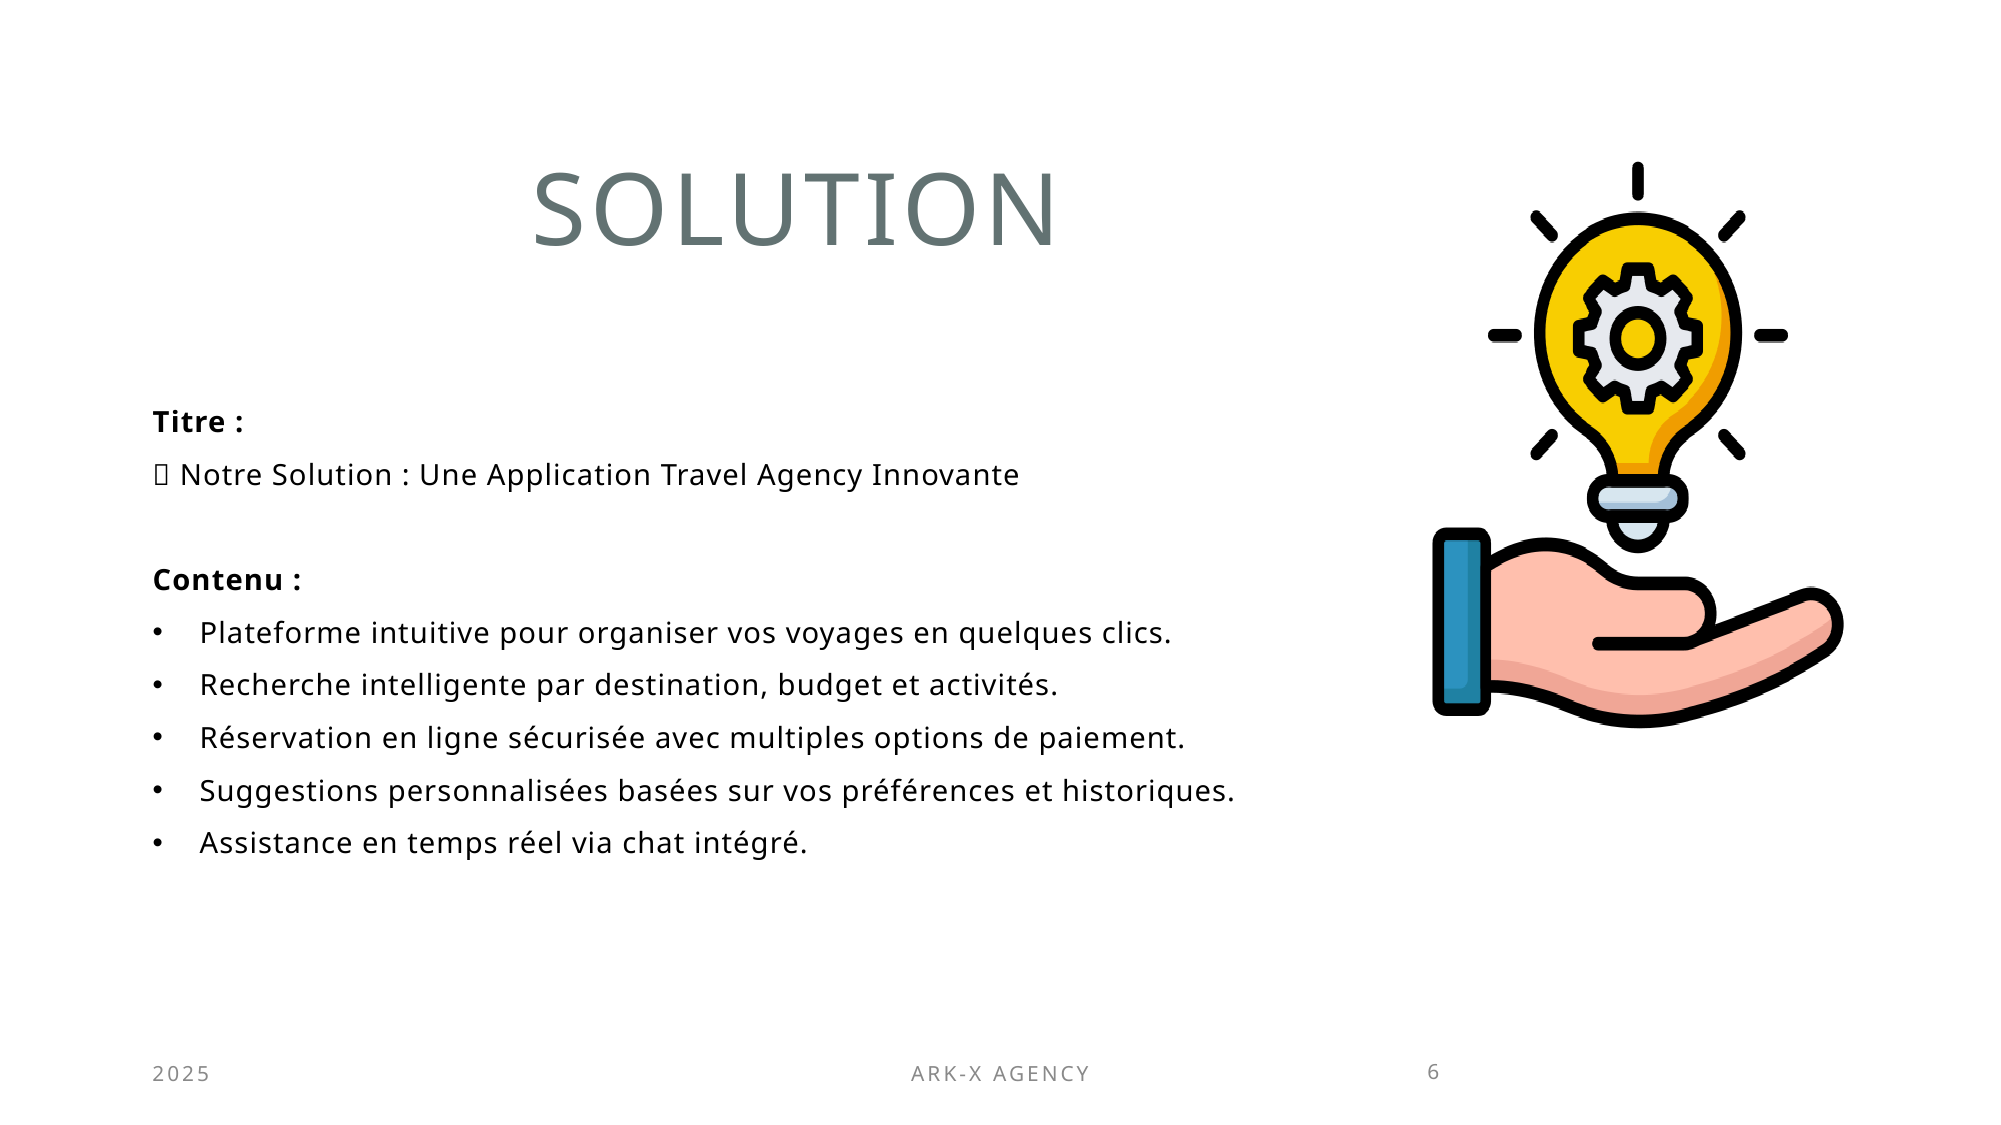

# Solution
Titre :
💡 Notre Solution : Une Application Travel Agency Innovante
Contenu :
Plateforme intuitive pour organiser vos voyages en quelques clics.
Recherche intelligente par destination, budget et activités.
Réservation en ligne sécurisée avec multiples options de paiement.
Suggestions personnalisées basées sur vos préférences et historiques.
Assistance en temps réel via chat intégré.
2025
Ark-x agency